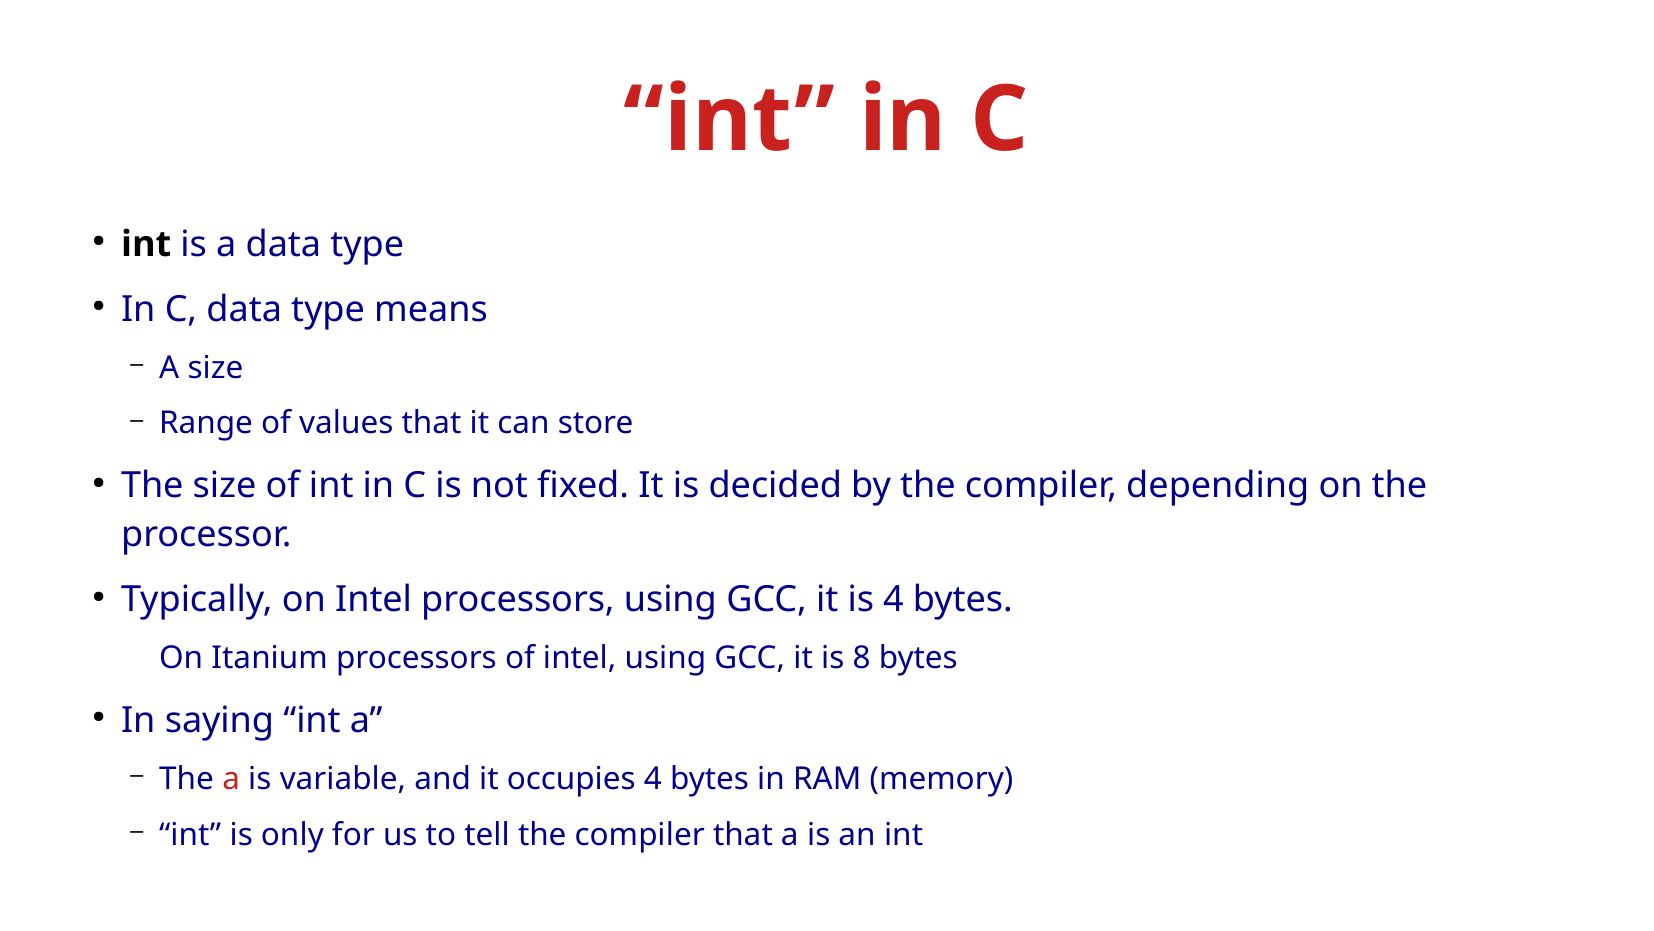

# “int” in C
int is a data type
In C, data type means
A size
Range of values that it can store
The size of int in C is not fixed. It is decided by the compiler, depending on the processor.
Typically, on Intel processors, using GCC, it is 4 bytes.
On Itanium processors of intel, using GCC, it is 8 bytes
In saying “int a”
The a is variable, and it occupies 4 bytes in RAM (memory)
“int” is only for us to tell the compiler that a is an int